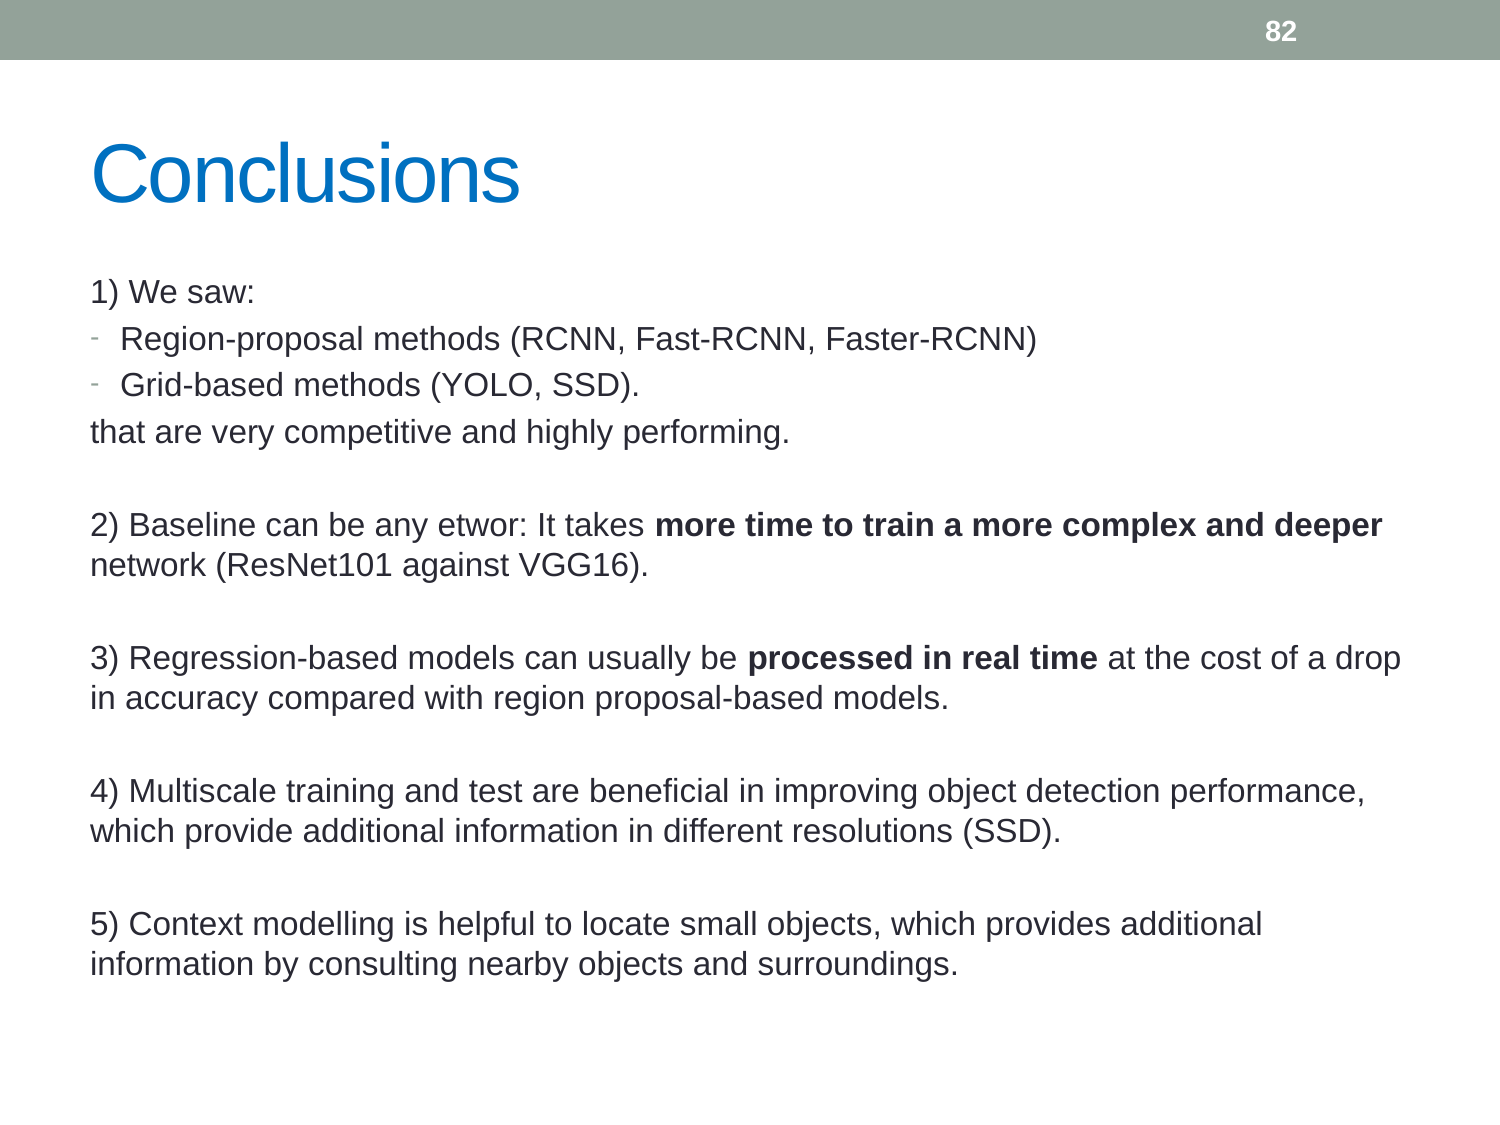

# Conclusions
1) We saw:
Region-proposal methods (RCNN, Fast-RCNN, Faster-RCNN)
Grid-based methods (YOLO, SSD).
that are very competitive and highly performing.
2) Baseline can be any etwor: It takes more time to train a more complex and deeper network (ResNet101 against VGG16).
3) Regression-based models can usually be processed in real time at the cost of a drop in accuracy compared with region proposal-based models.
4) Multiscale training and test are beneficial in improving object detection performance, which provide additional information in different resolutions (SSD).
5) Context modelling is helpful to locate small objects, which provides additional information by consulting nearby objects and surroundings.